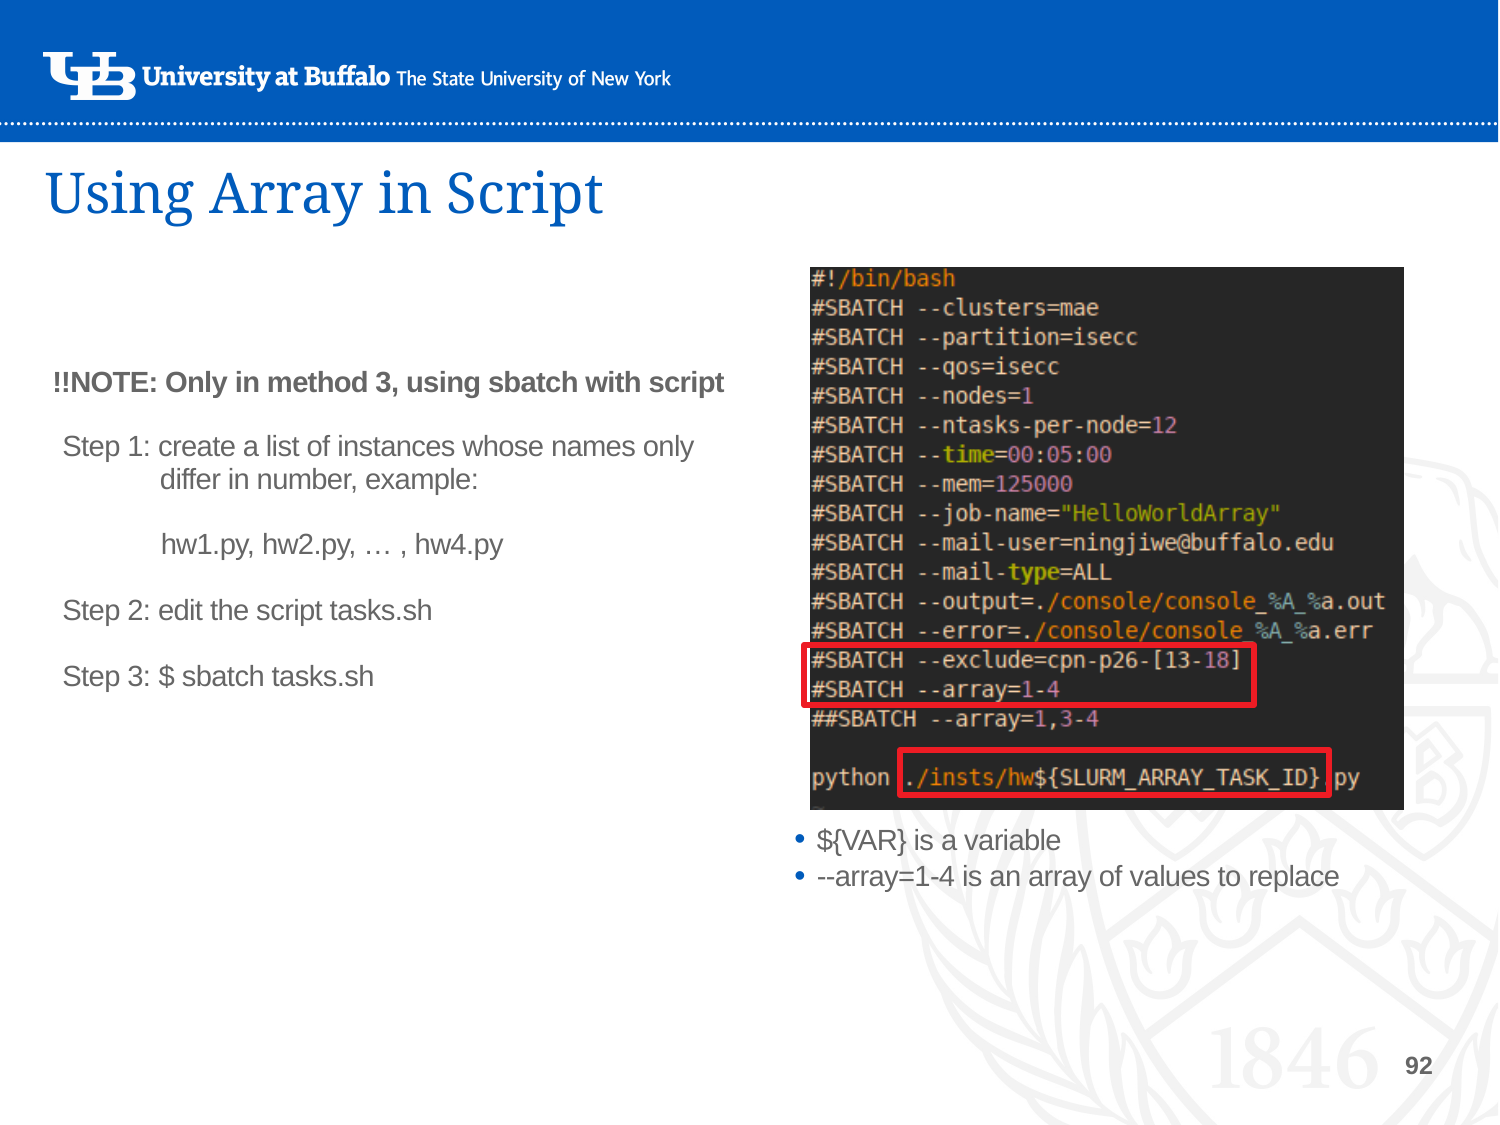

# Using Array in Script
!!NOTE: Only in method 3, using sbatch with script
Step 1: create a list of instances whose names only 	 differ in number, example:
	 hw1.py, hw2.py, … , hw4.py
Step 2: edit the script tasks.sh
Step 3: $ sbatch tasks.sh
${VAR} is a variable
--array=1-4 is an array of values to replace